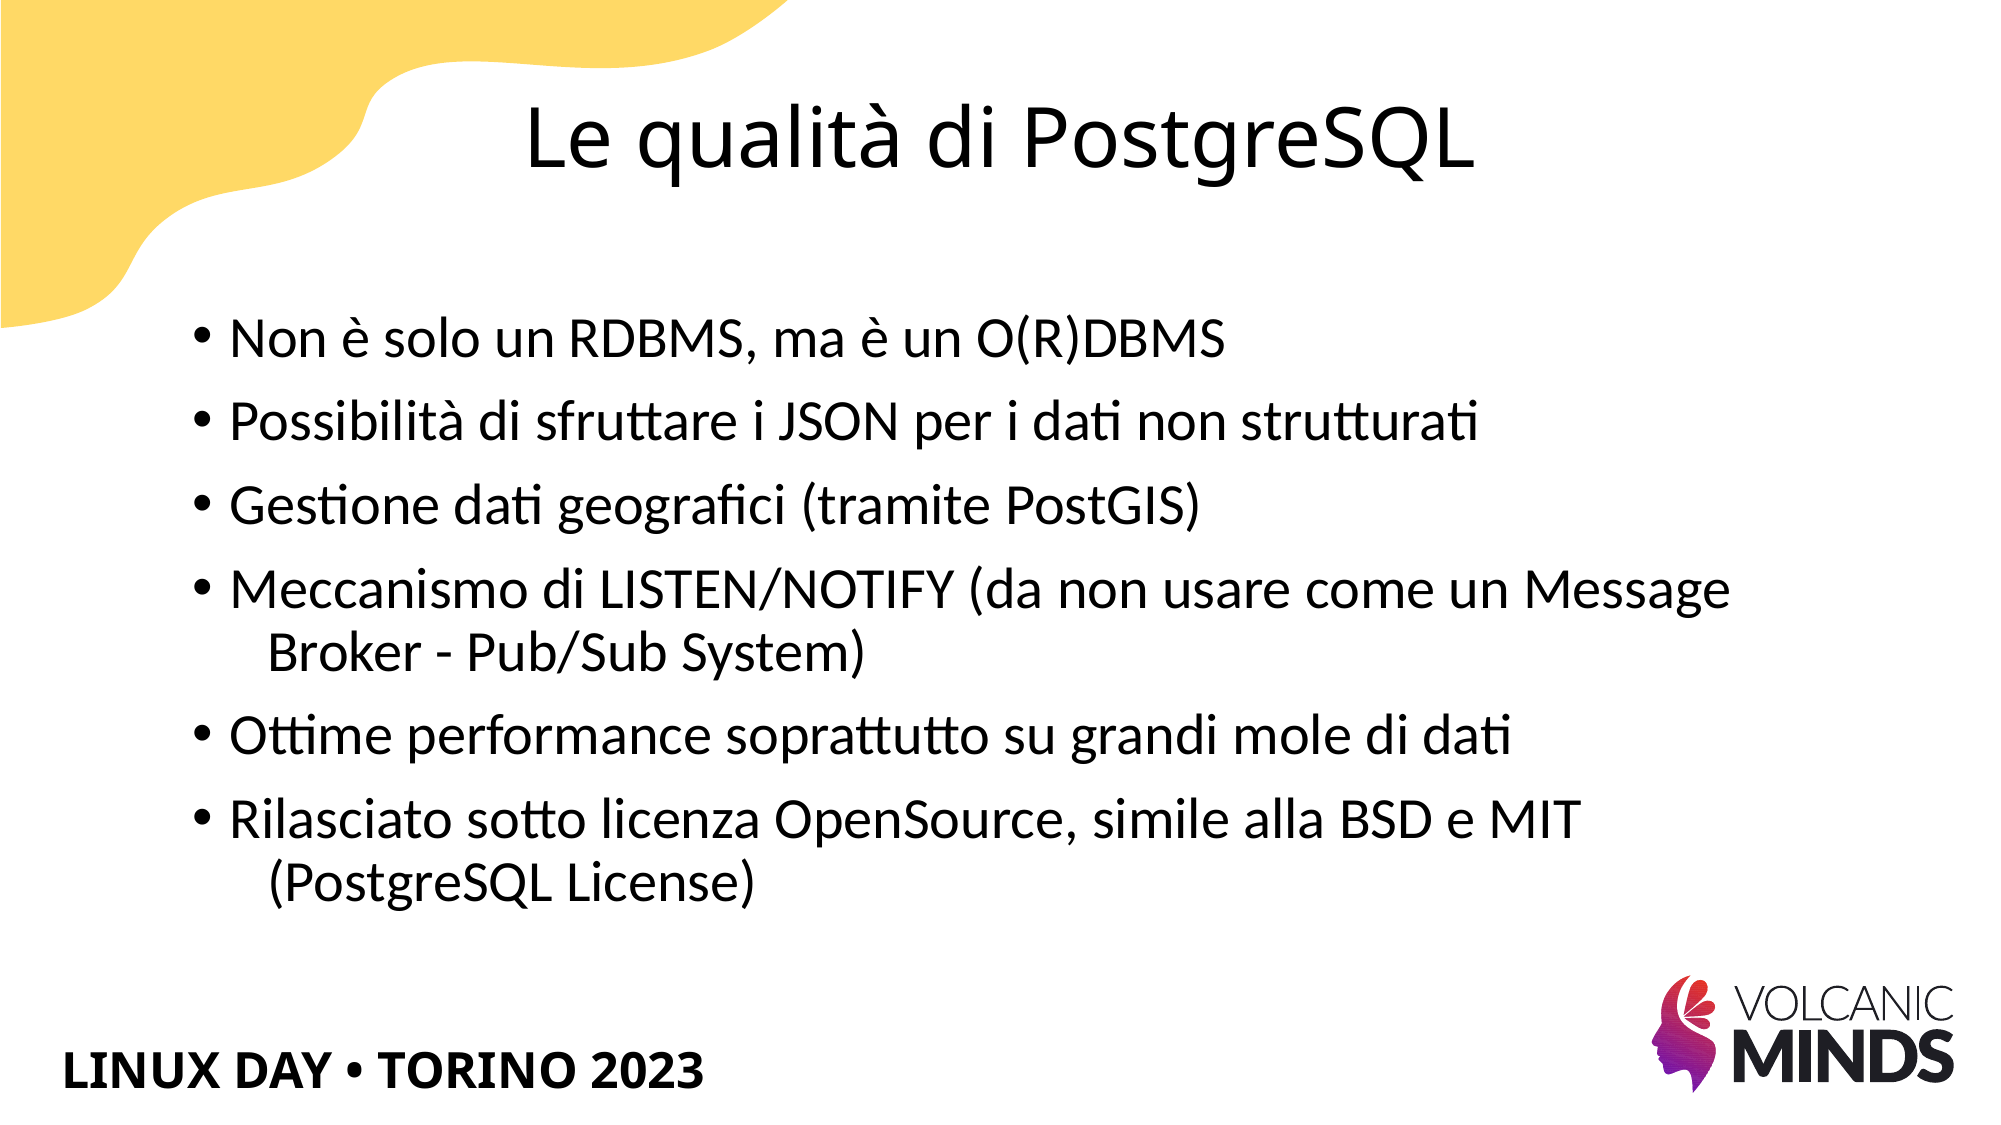

Le qualità di PostgreSQL
# Non è solo un RDBMS, ma è un O(R)DBMS
Possibilità di sfruttare i JSON per i dati non strutturati
Gestione dati geografici (tramite PostGIS)
Meccanismo di LISTEN/NOTIFY (da non usare come un Message Broker - Pub/Sub System)
Ottime performance soprattutto su grandi mole di dati
Rilasciato sotto licenza OpenSource, simile alla BSD e MIT (PostgreSQL License)
LINUX DAY • TORINO 2023